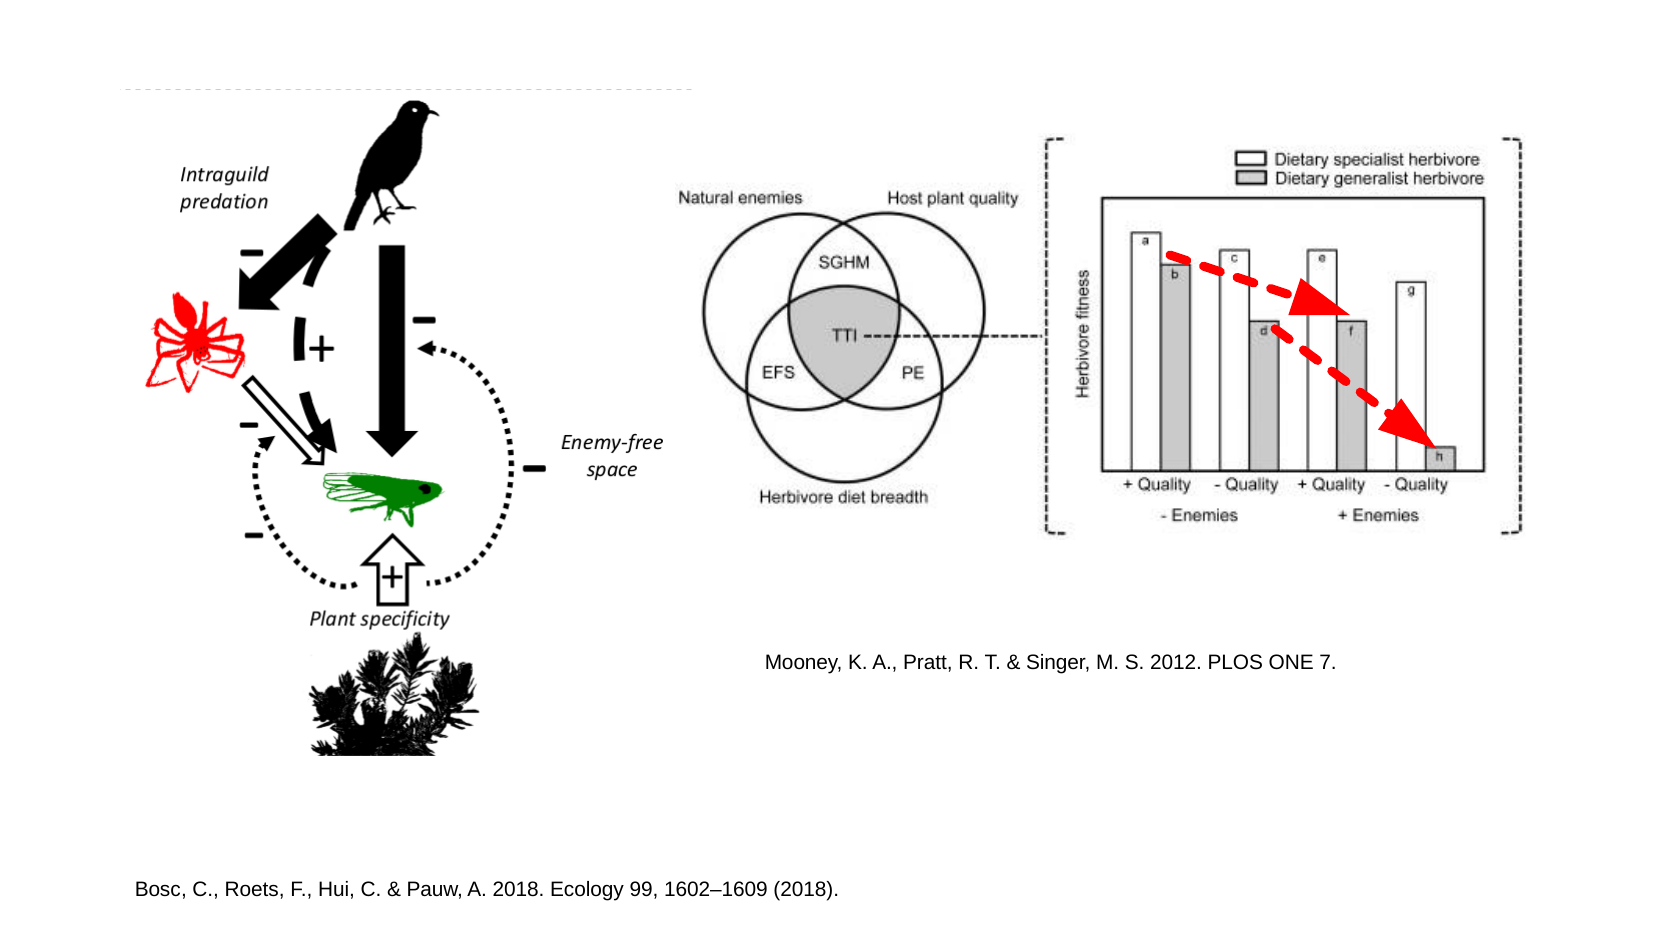

Mooney, K. A., Pratt, R. T. & Singer, M. S. 2012. PLOS ONE 7.
Bosc, C., Roets, F., Hui, C. & Pauw, A. 2018. Ecology 99, 1602–1609 (2018).